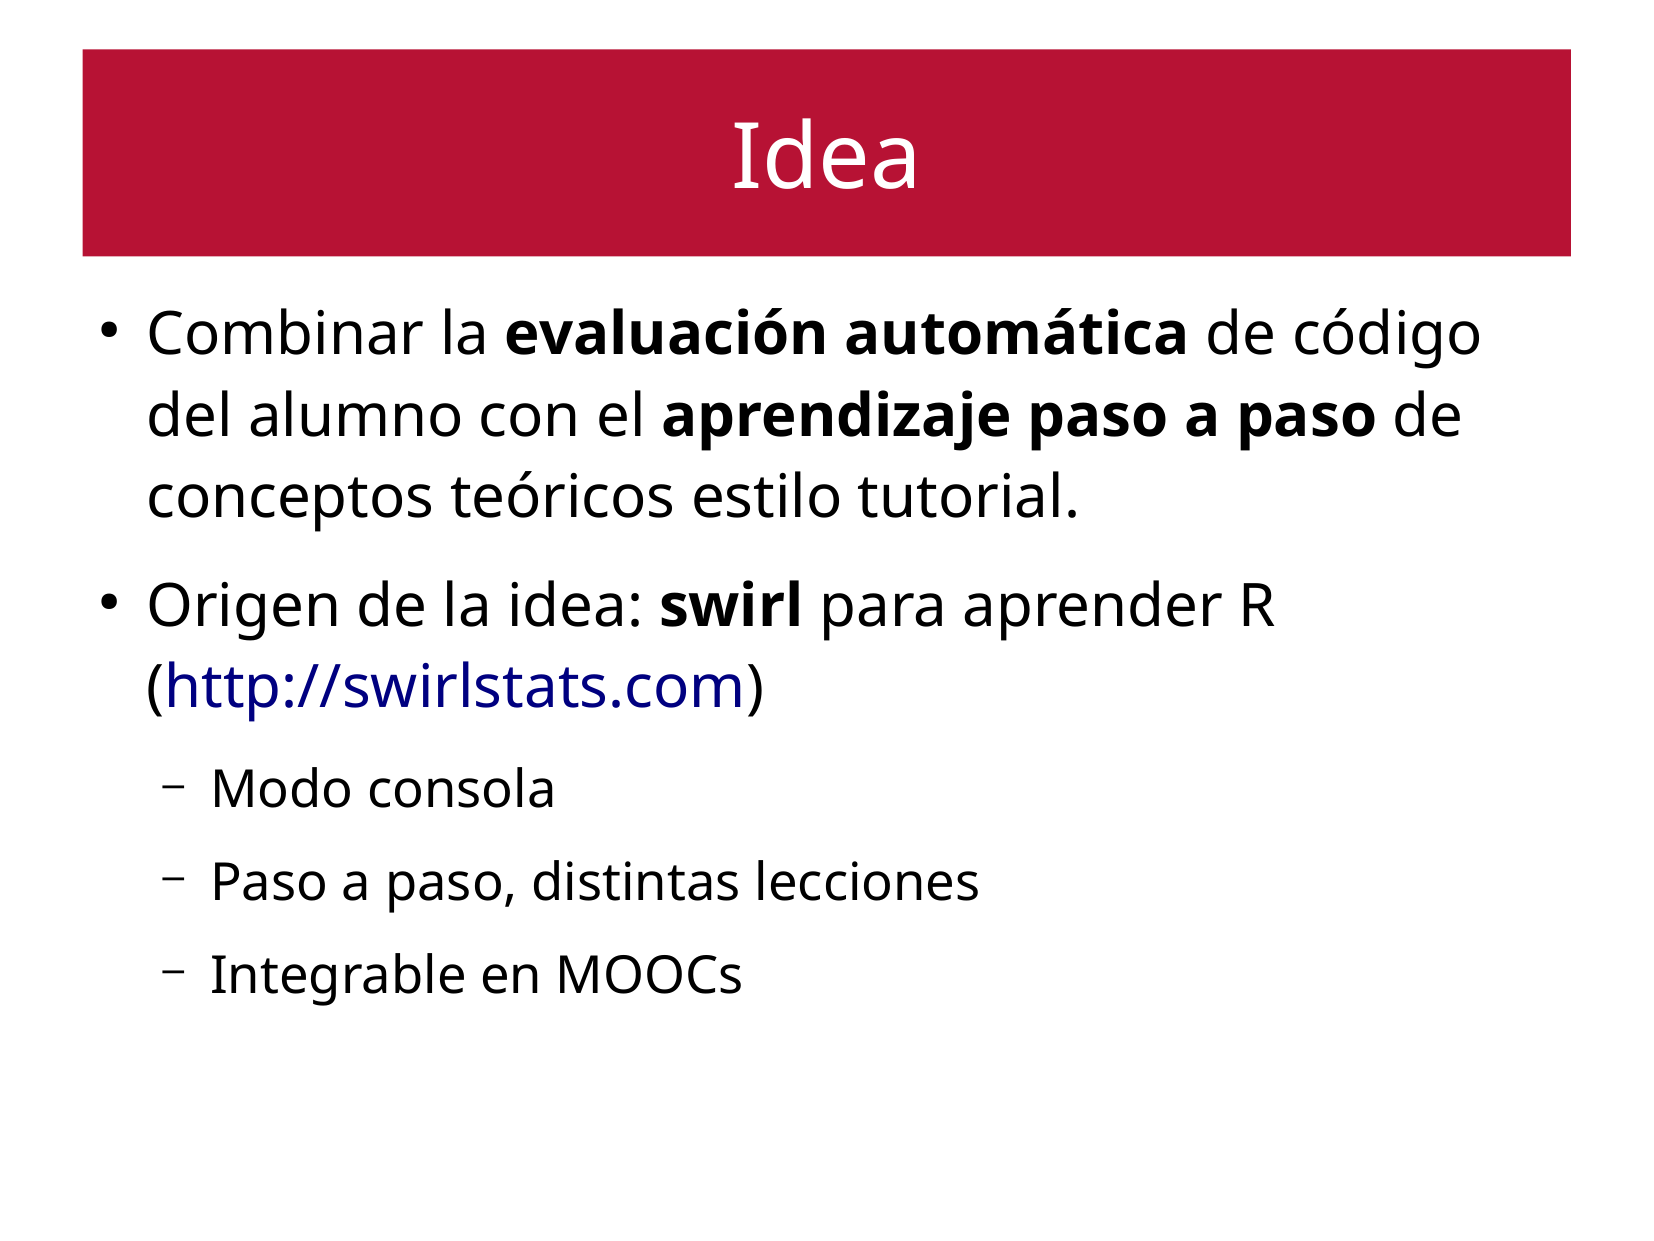

# Idea
Combinar la evaluación automática de código del alumno con el aprendizaje paso a paso de conceptos teóricos estilo tutorial.
Origen de la idea: swirl para aprender R
(http://swirlstats.com)
Modo consola
Paso a paso, distintas lecciones
Integrable en MOOCs